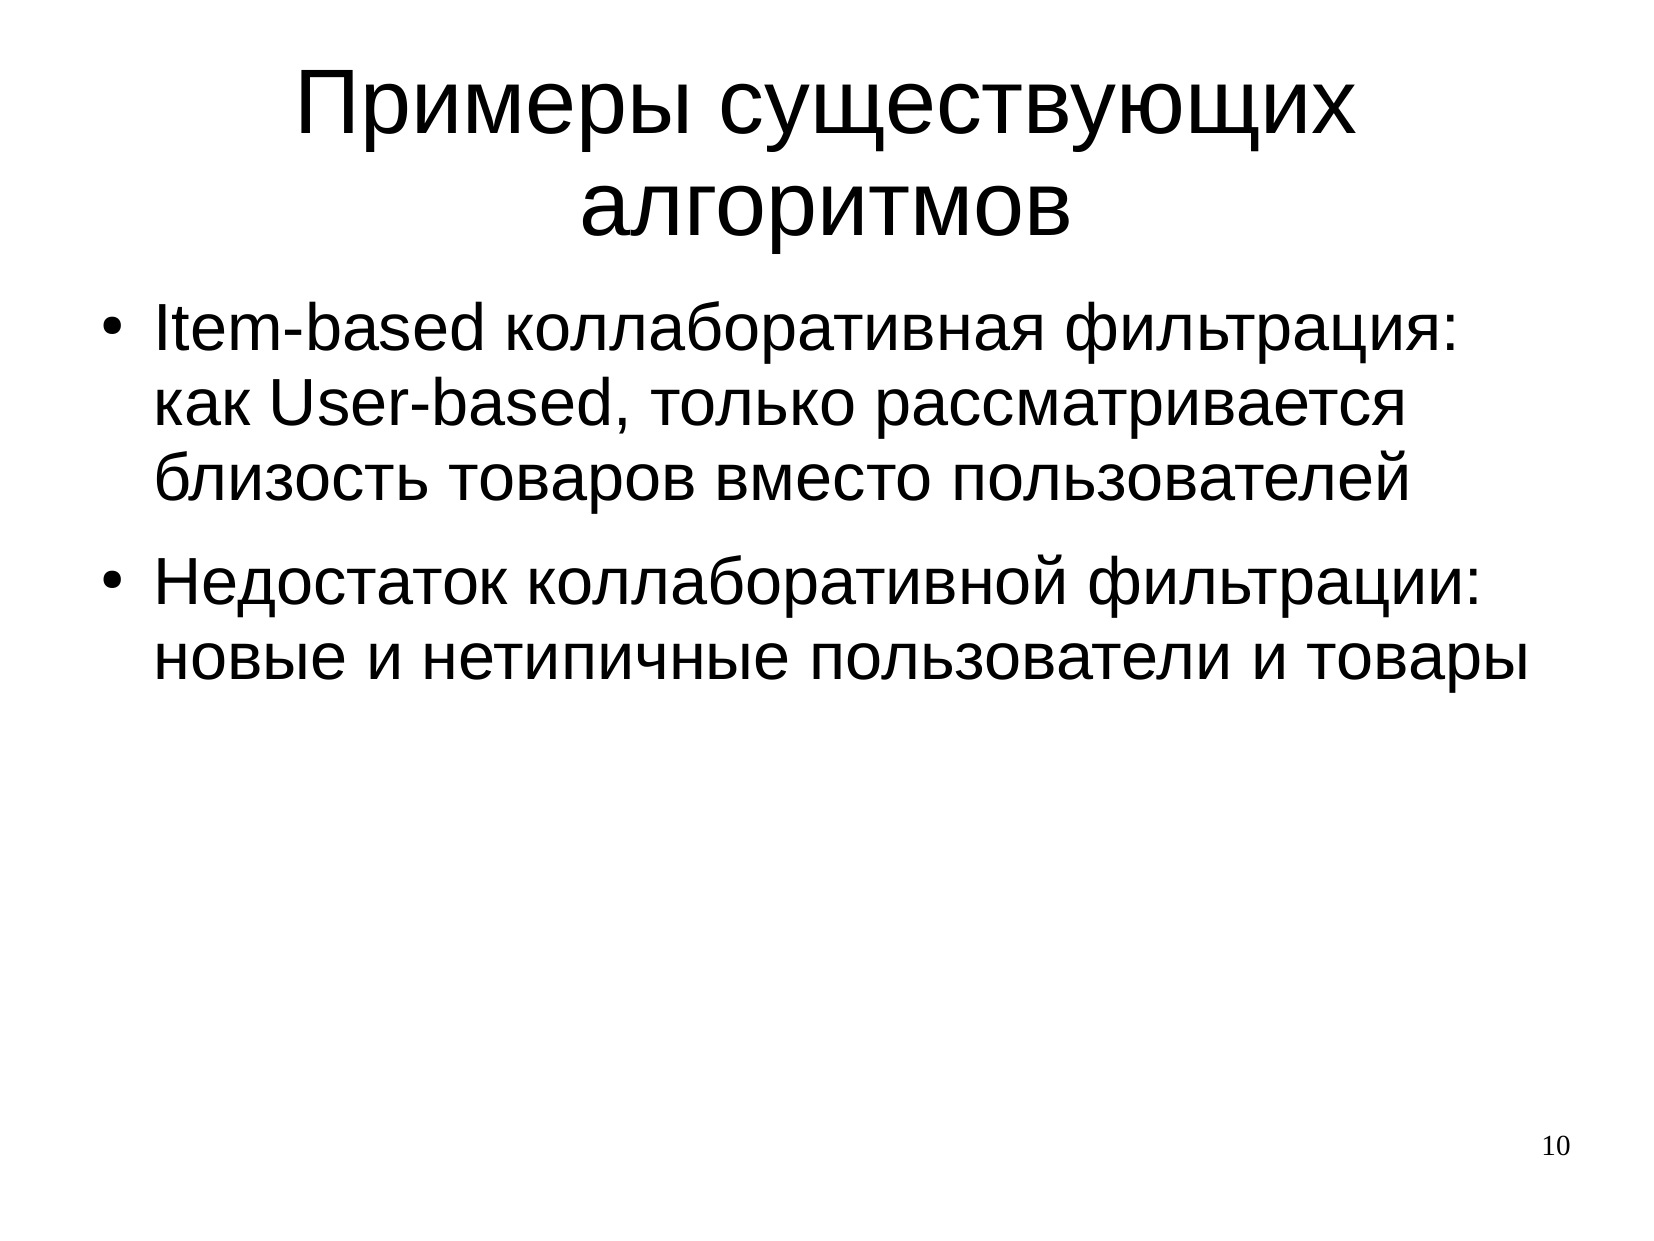

# Примеры существующих алгоритмов
Item-based коллаборативная фильтрация: как User-based, только рассматривается близость товаров вместо пользователей
Недостаток коллаборативной фильтрации: новые и нетипичные пользователи и товары
10